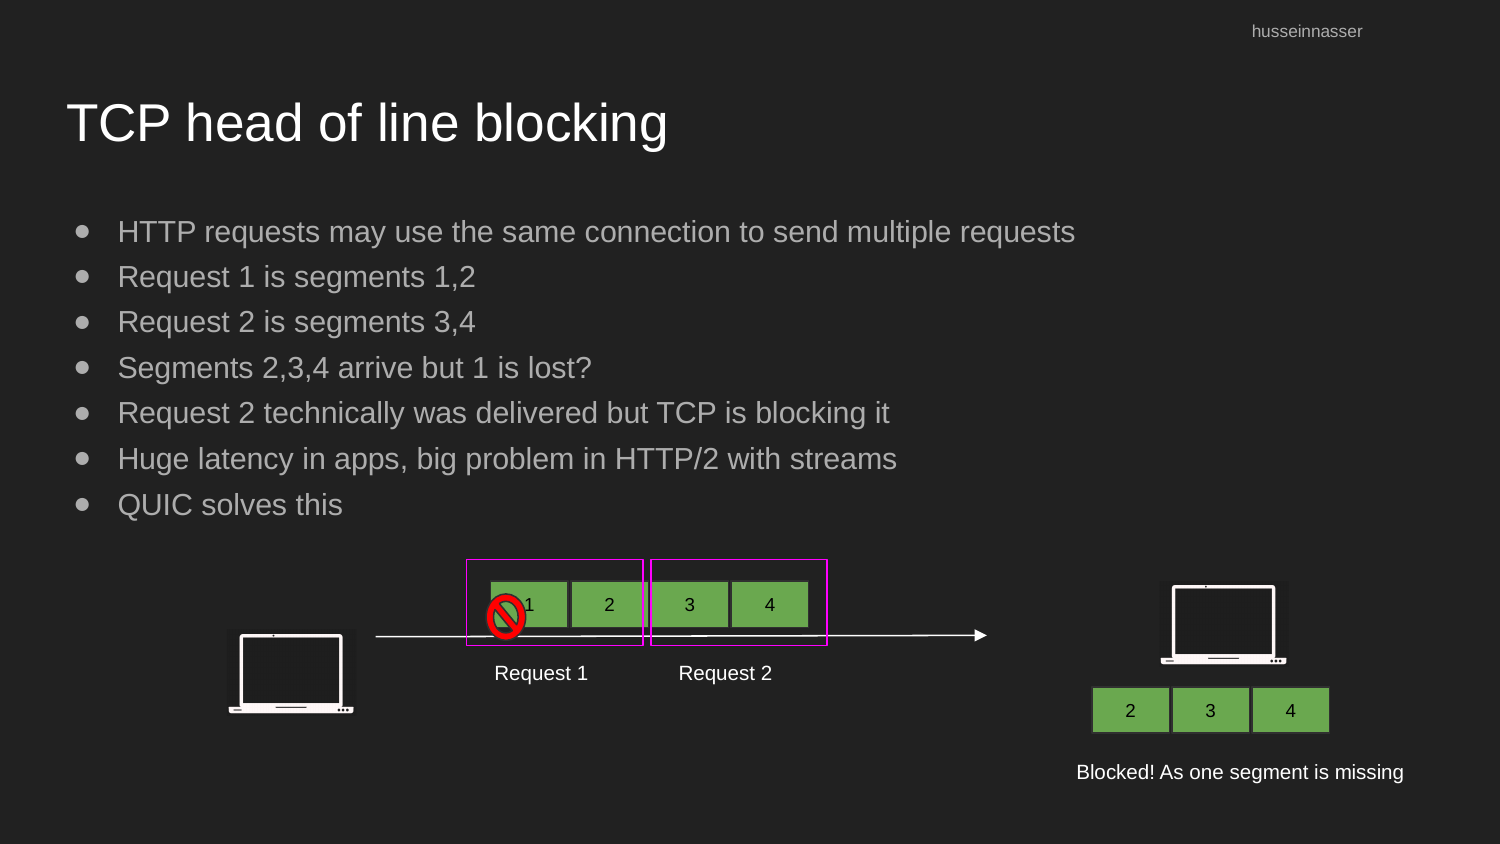

husseinnasser
# TCP head of line blocking
HTTP requests may use the same connection to send multiple requests
Request 1 is segments 1,2
Request 2 is segments 3,4
Segments 2,3,4 arrive but 1 is lost?
Request 2 technically was delivered but TCP is blocking it
Huge latency in apps, big problem in HTTP/2 with streams
QUIC solves this
1
2
3
4
Request 1
Request 2
2
3
4
Blocked! As one segment is missing